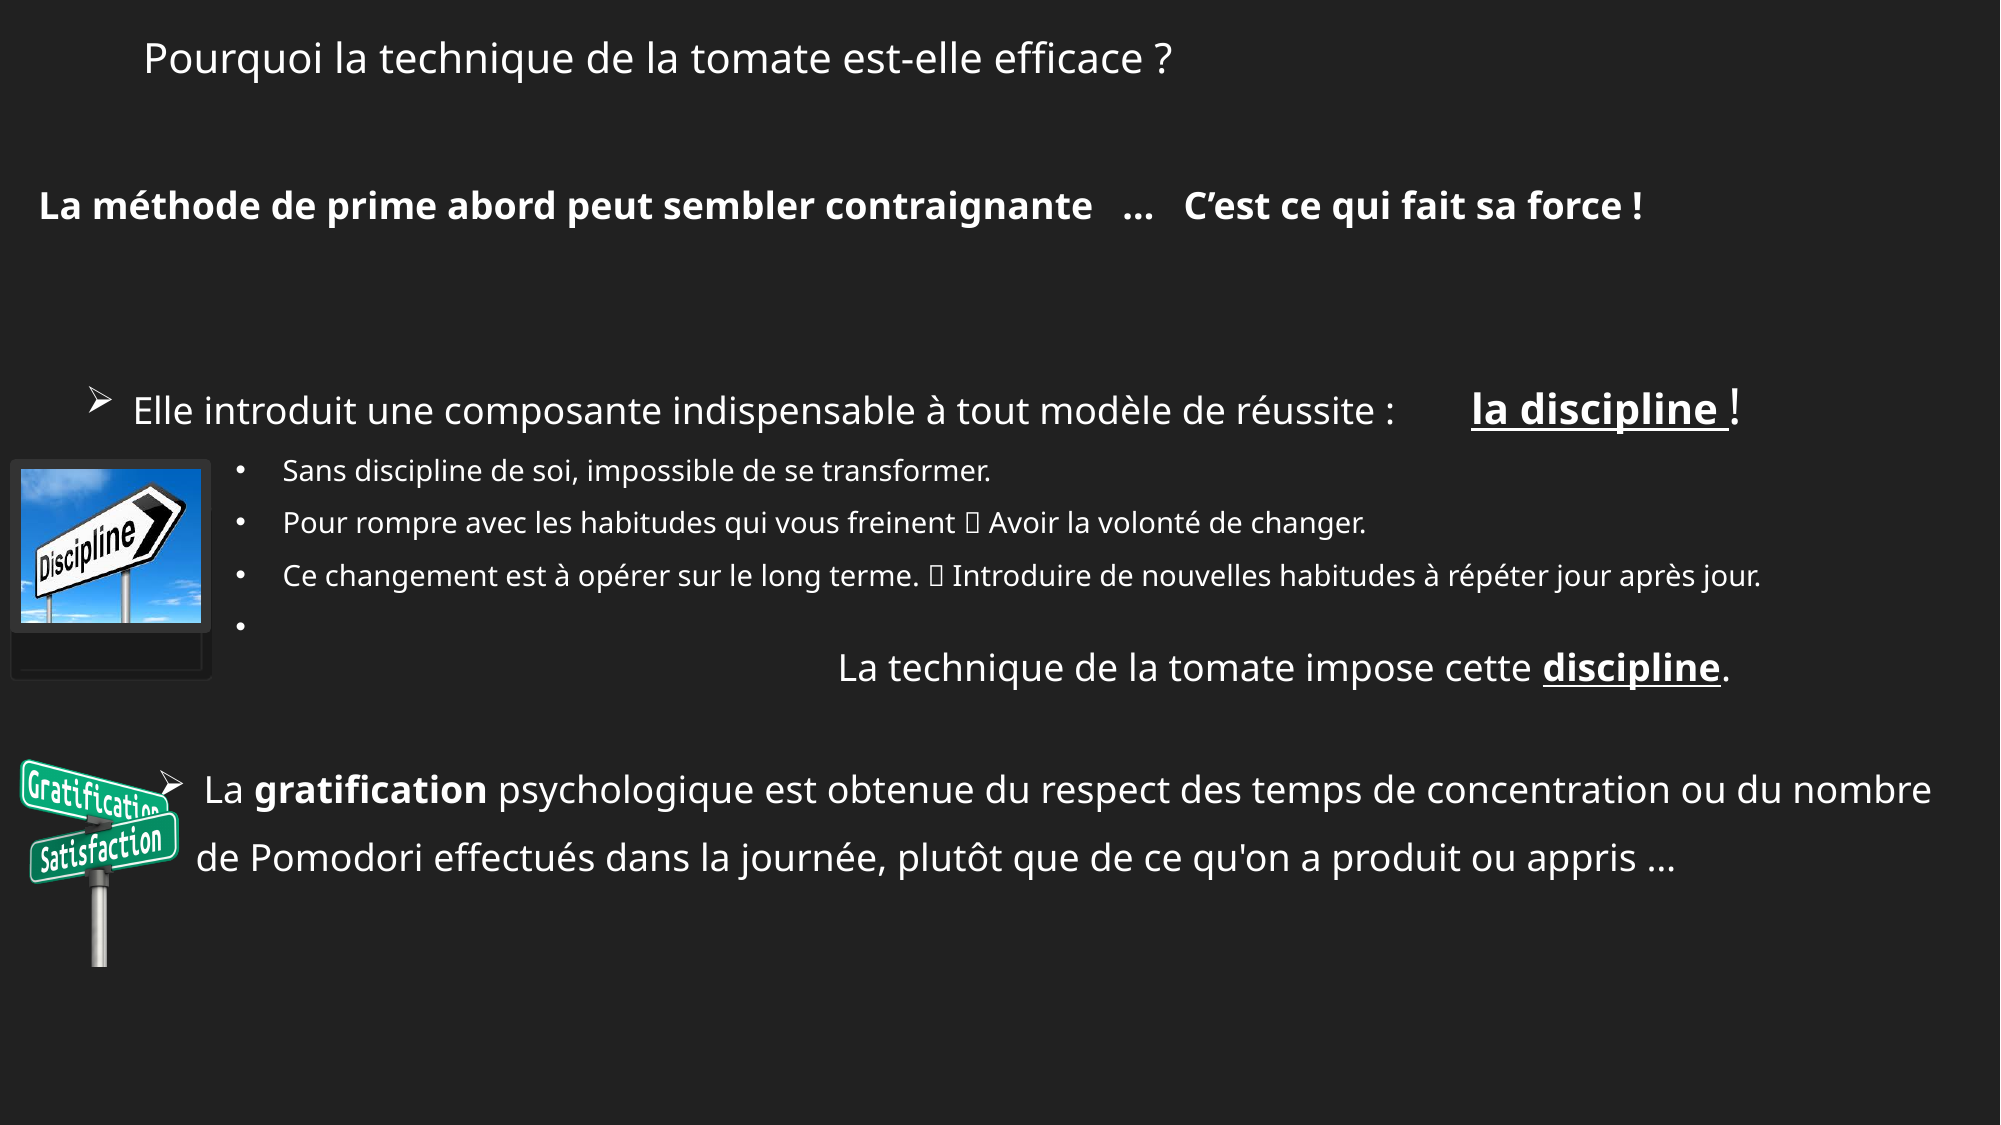

Pourquoi la technique de la tomate est-elle efficace ?
La méthode de prime abord peut sembler contraignante … C’est ce qui fait sa force !
Elle introduit une composante indispensable à tout modèle de réussite :	 la discipline !
Sans discipline de soi, impossible de se transformer.
Pour rompre avec les habitudes qui vous freinent  Avoir la volonté de changer.
Ce changement est à opérer sur le long terme.  Introduire de nouvelles habitudes à répéter jour après jour.
									 La technique de la tomate impose cette discipline.
La gratification psychologique est obtenue du respect des temps de concentration ou du nombre
 de Pomodori effectués dans la journée, plutôt que de ce qu'on a produit ou appris …